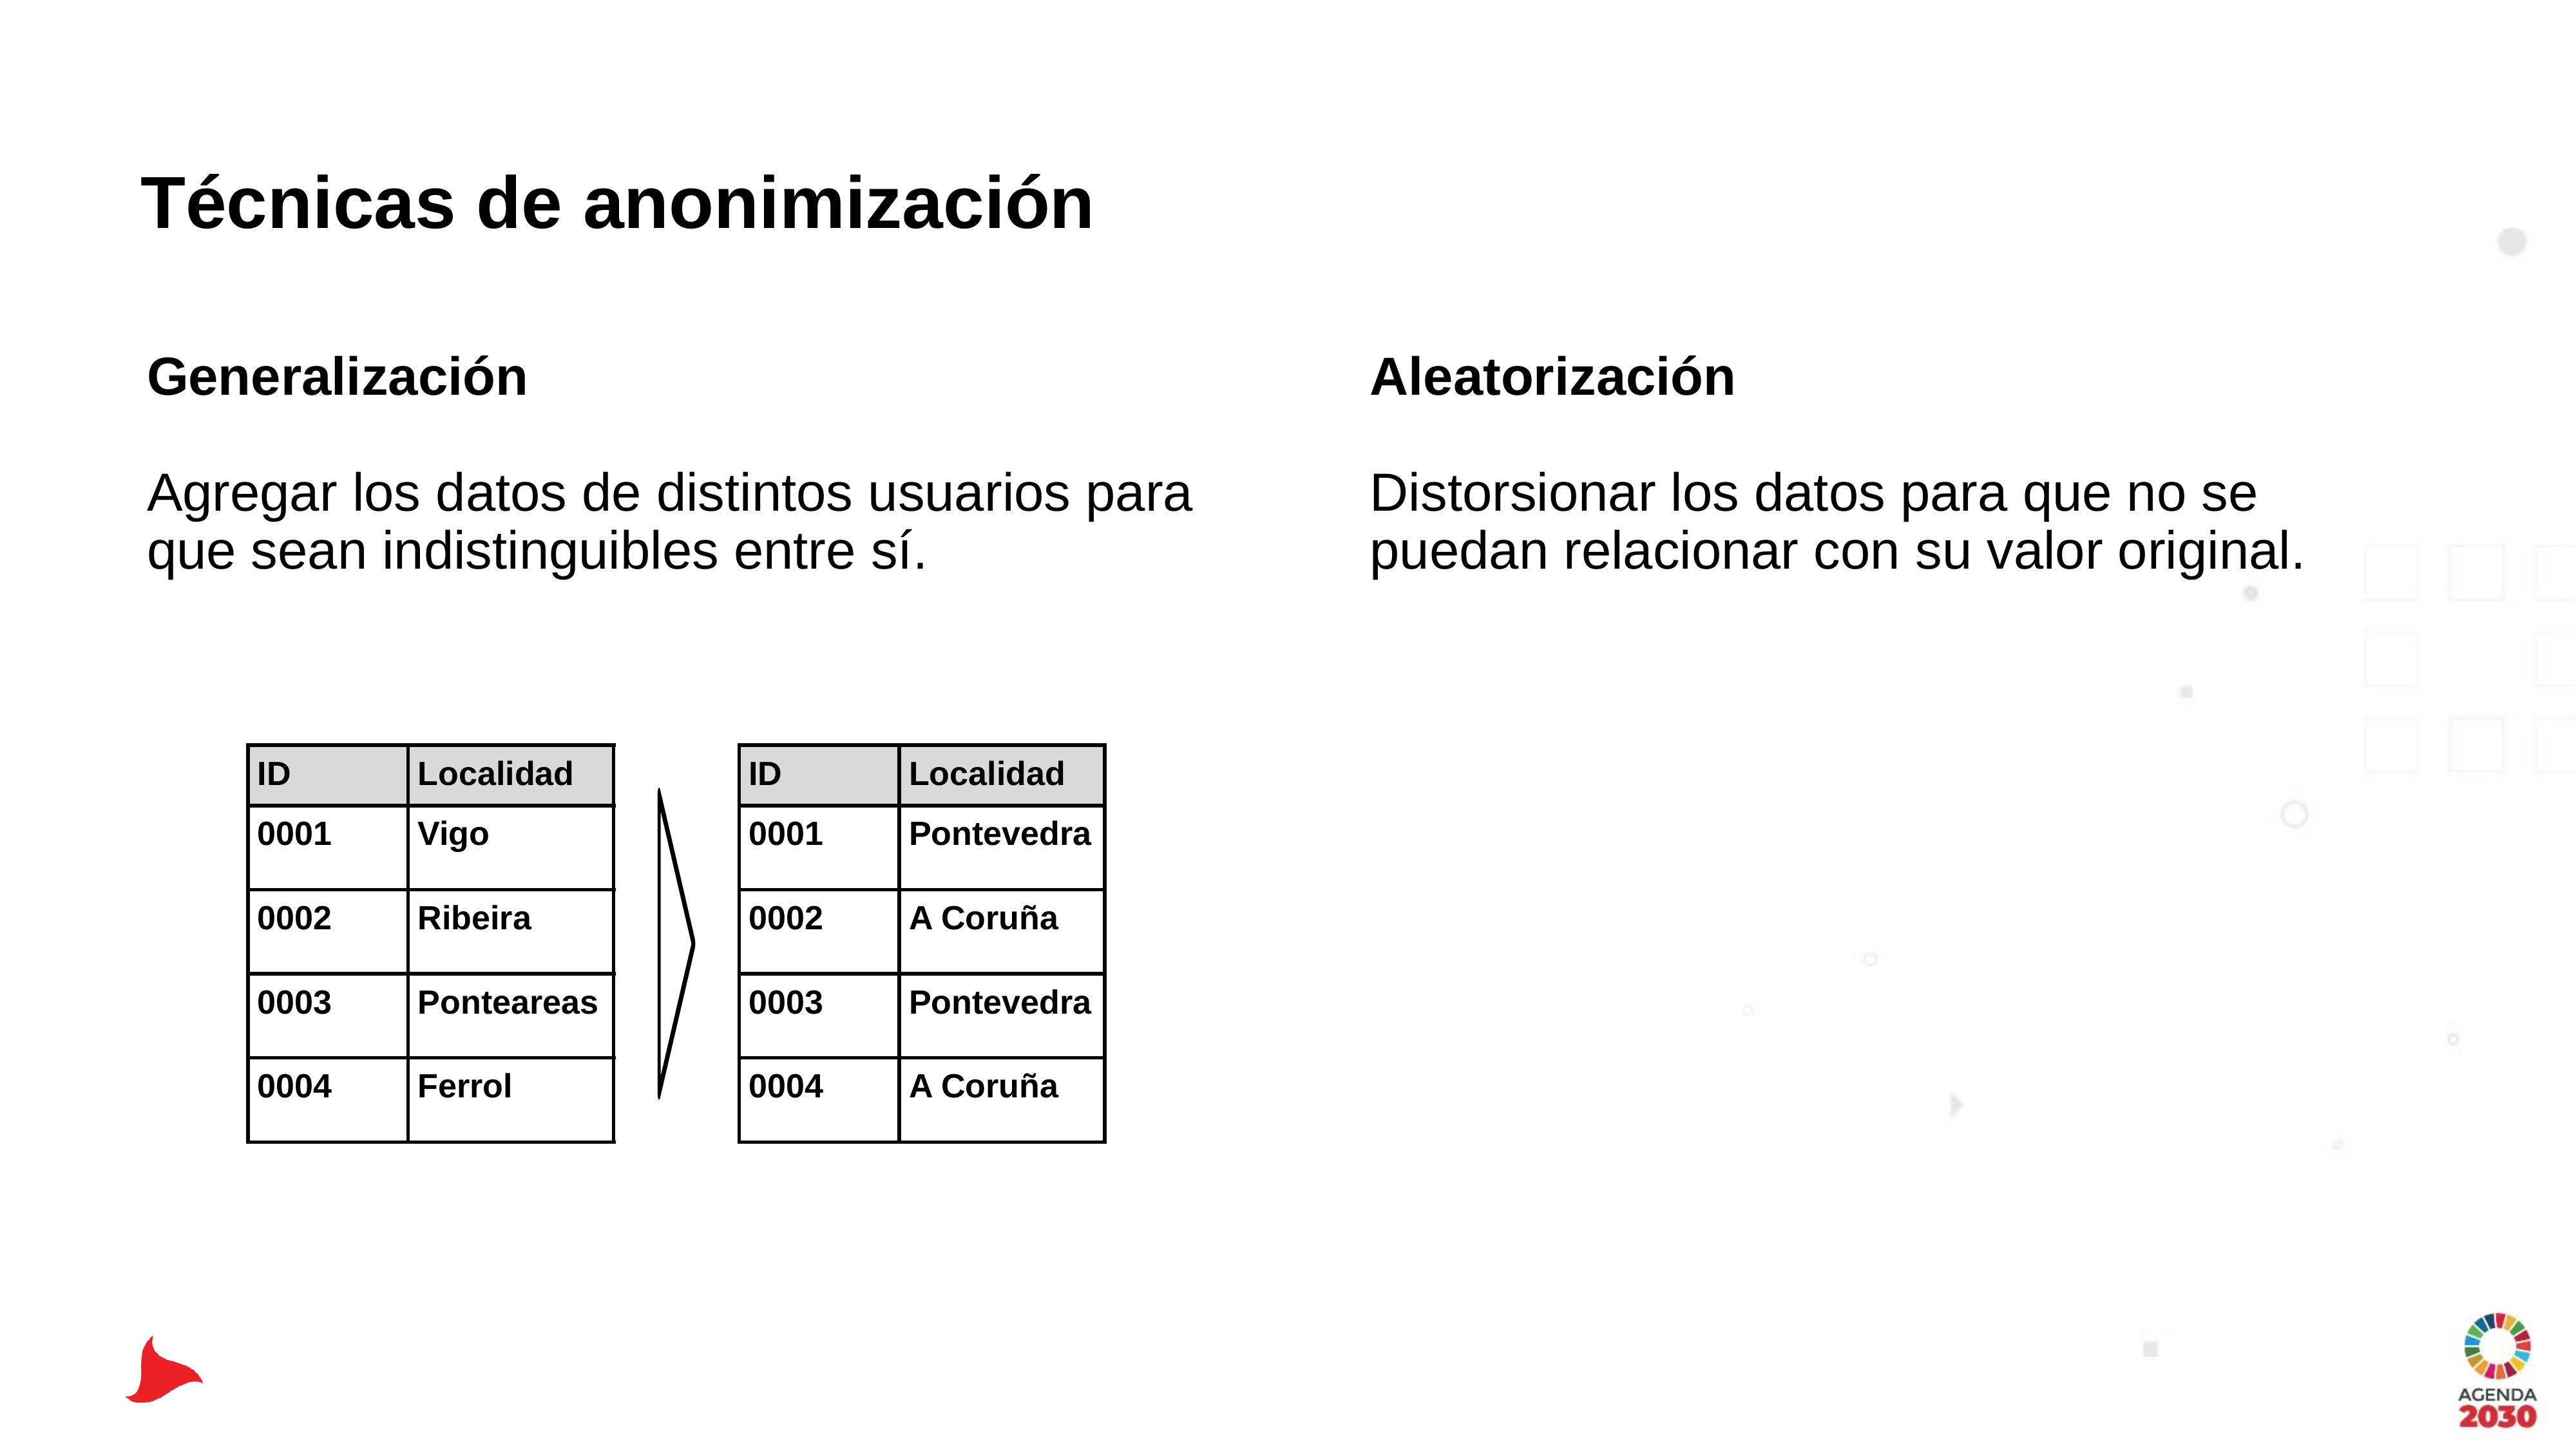

# Técnicas de anonimización
Generalización
Agregar los datos de distintos usuarios para que sean indistinguibles entre sí.
Aleatorización
Distorsionar los datos para que no se puedan relacionar con su valor original.
| ID | Localidad |
| --- | --- |
| 0001 | Vigo |
| 0002 | Ribeira |
| 0003 | Ponteareas |
| 0004 | Ferrol |
| ID | Localidad |
| --- | --- |
| 0001 | Pontevedra |
| 0002 | A Coruña |
| 0003 | Pontevedra |
| 0004 | A Coruña |